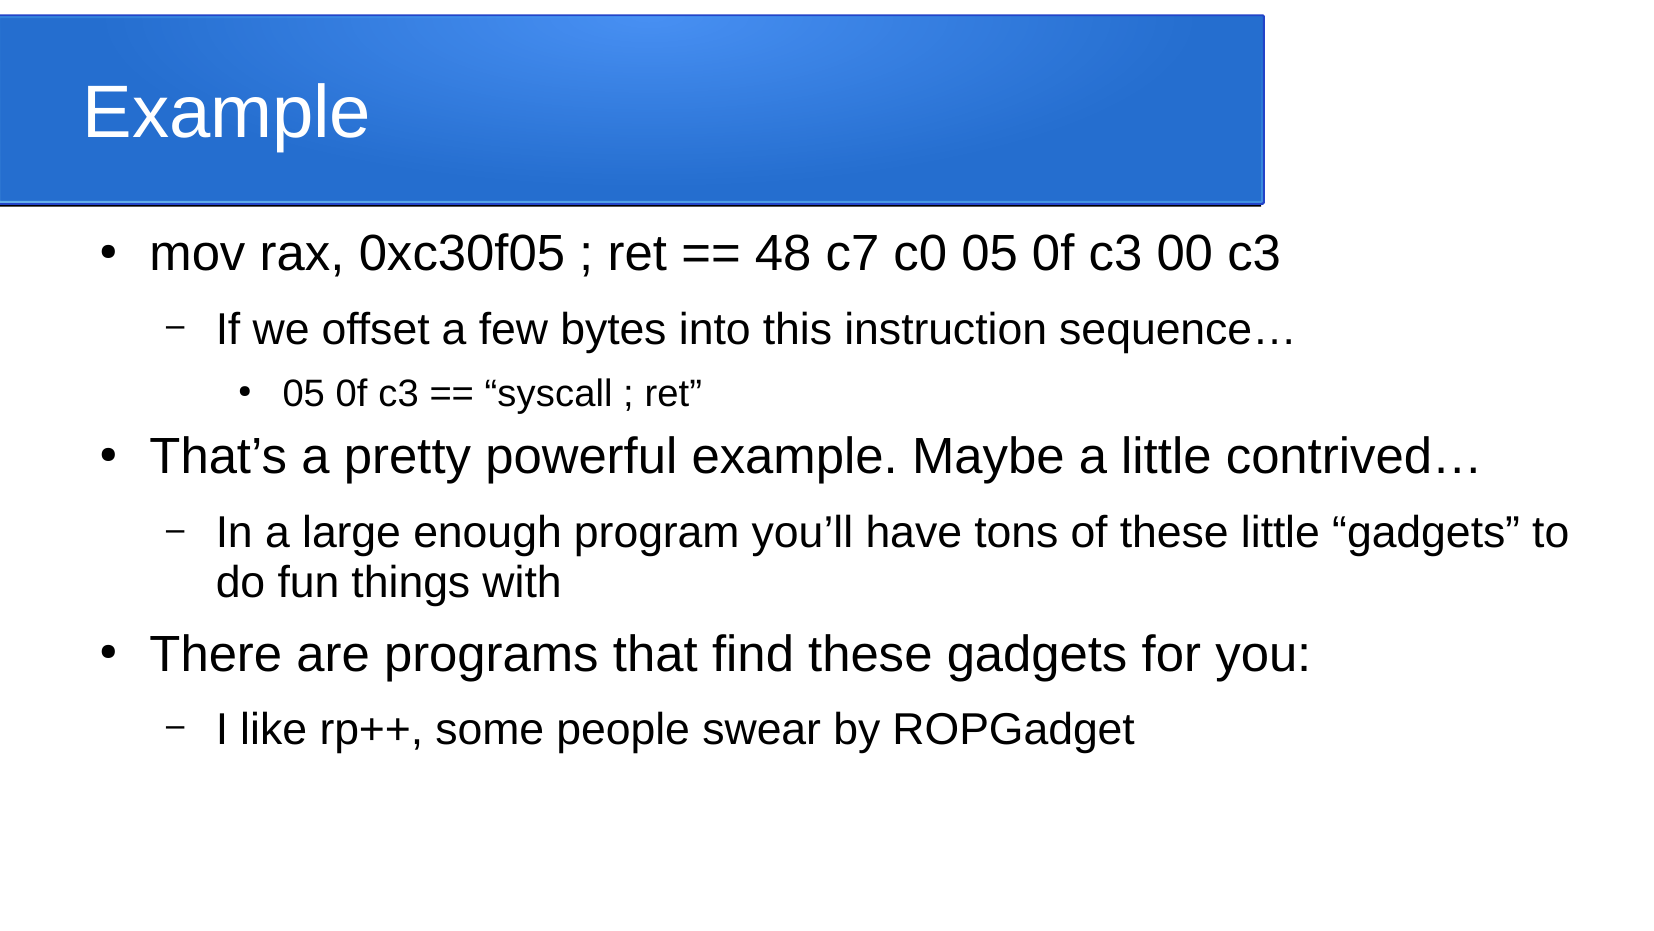

# Example
mov rax, 0xc30f05 ; ret == 48 c7 c0 05 0f c3 00 c3
If we offset a few bytes into this instruction sequence…
05 0f c3 == “syscall ; ret”
That’s a pretty powerful example. Maybe a little contrived…
In a large enough program you’ll have tons of these little “gadgets” to do fun things with
There are programs that find these gadgets for you:
I like rp++, some people swear by ROPGadget